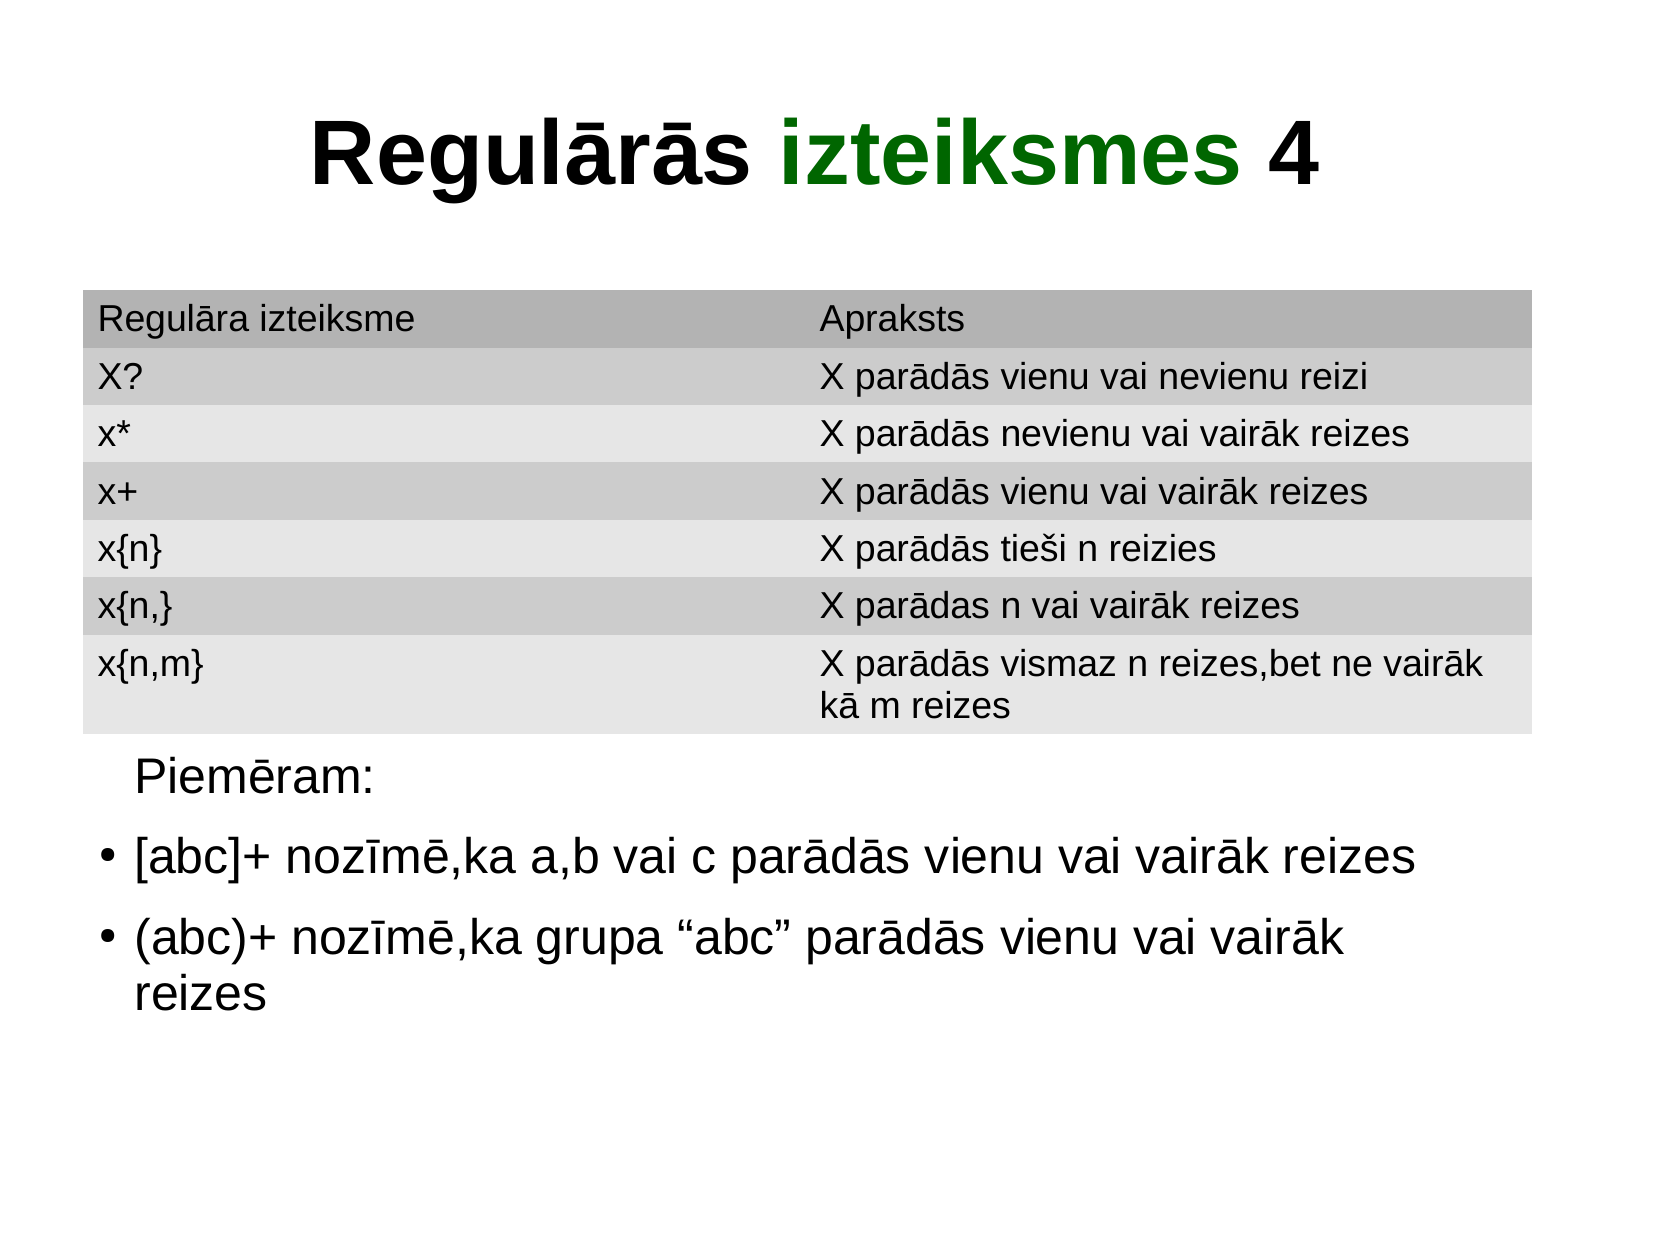

# Regulārās izteiksmes 4
| Regulāra izteiksme | Apraksts |
| --- | --- |
| X? | X parādās vienu vai nevienu reizi |
| x\* | X parādās nevienu vai vairāk reizes |
| x+ | X parādās vienu vai vairāk reizes |
| x{n} | X parādās tieši n reizies |
| x{n,} | X parādas n vai vairāk reizes |
| x{n,m} | X parādās vismaz n reizes,bet ne vairāk kā m reizes |
Piemēram:
[abc]+ nozīmē,ka a,b vai c parādās vienu vai vairāk reizes
(abc)+ nozīmē,ka grupa “abc” parādās vienu vai vairāk reizes